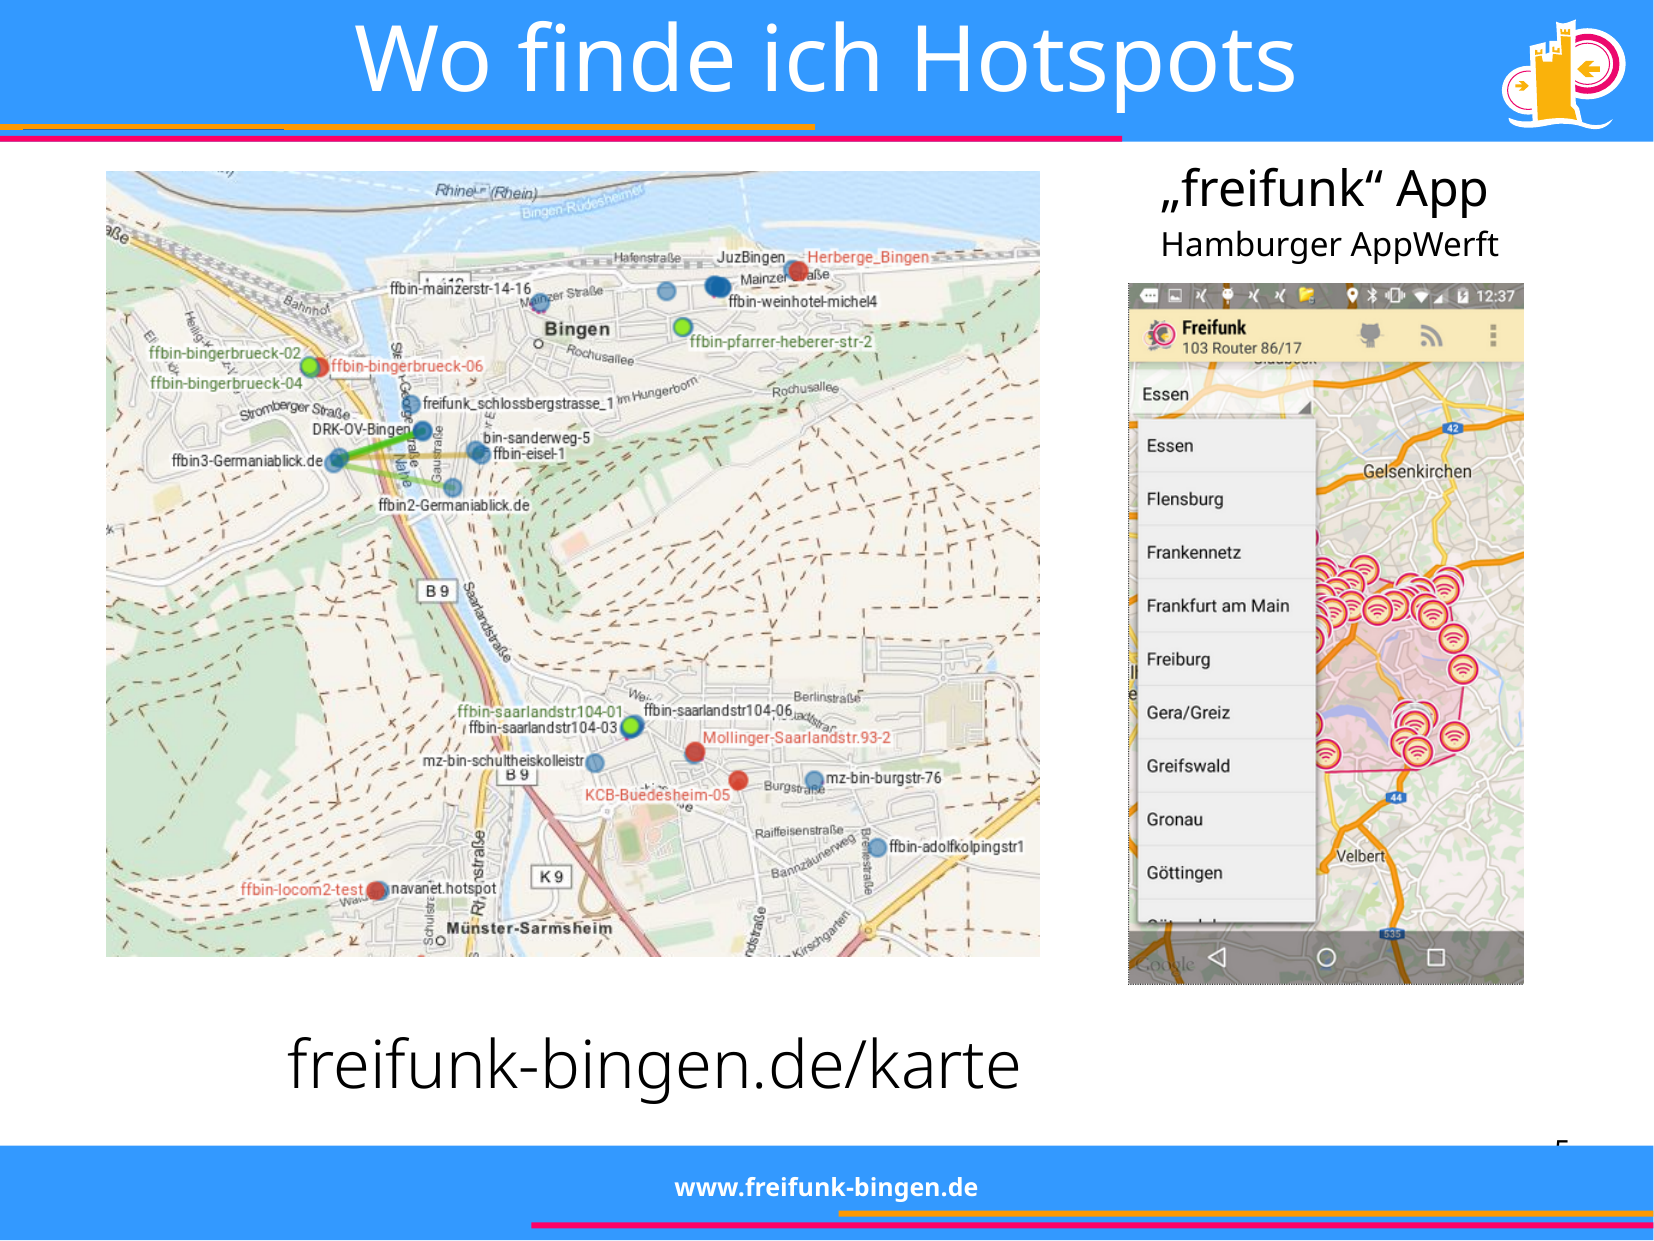

# Wo finde ich Hotspots
„freifunk“ App
Hamburger AppWerft
freifunk-bingen.de/karte
5
www.freifunk-bingen.de